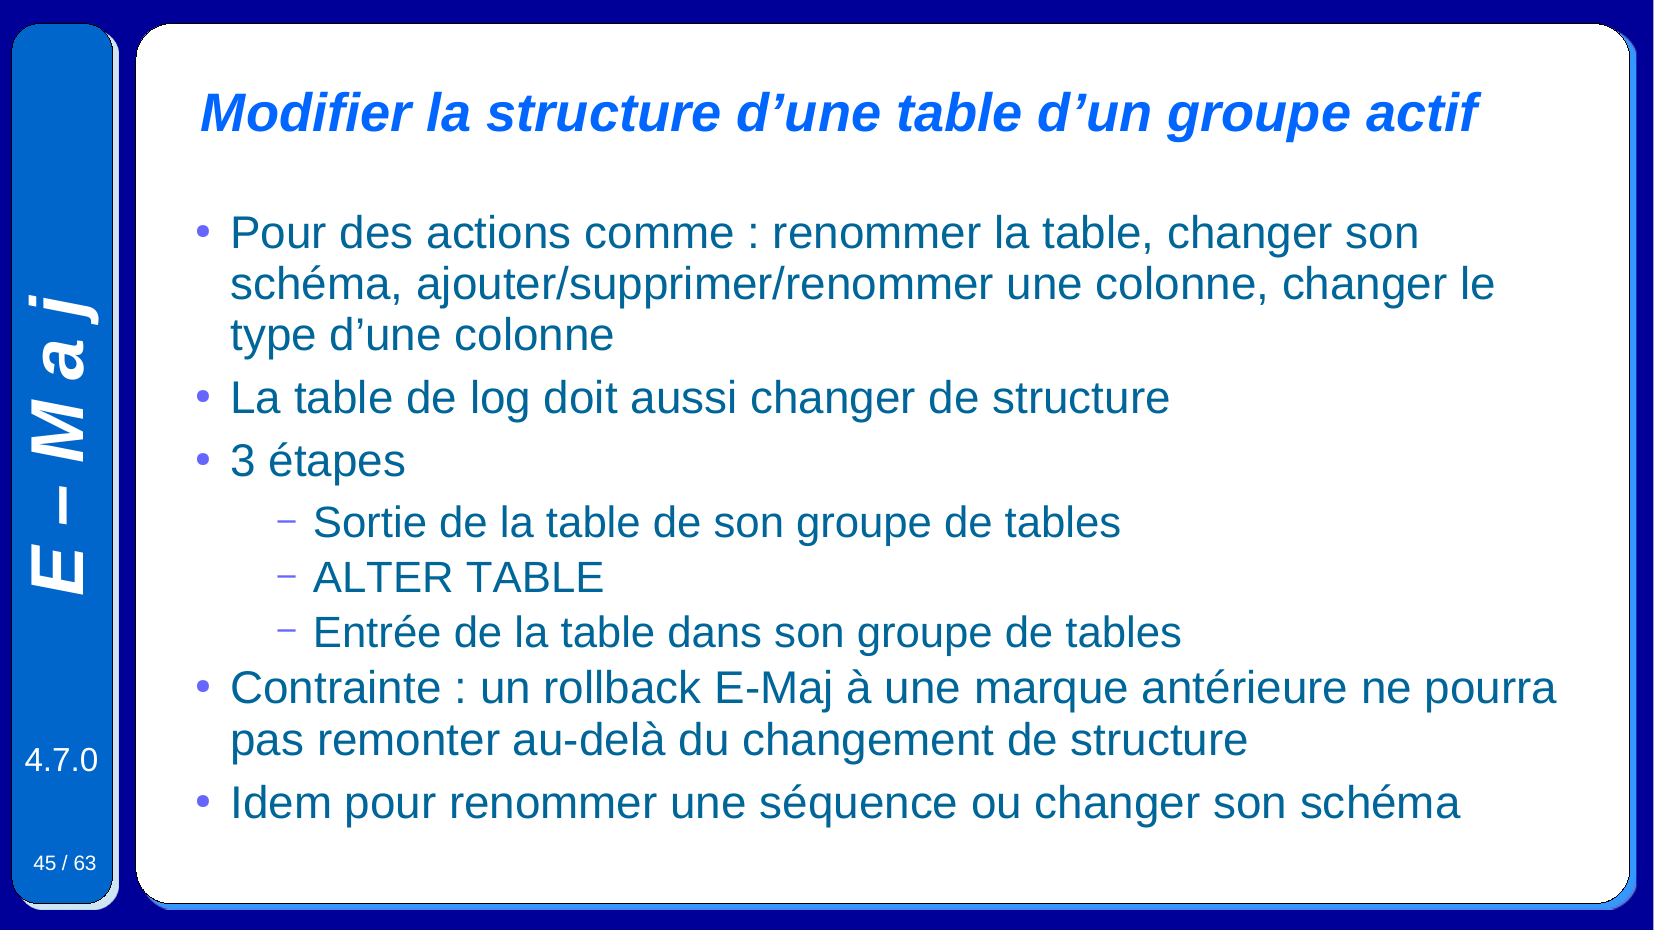

# Modifier la structure d’une table d’un groupe actif
Pour des actions comme : renommer la table, changer son schéma, ajouter/supprimer/renommer une colonne, changer le type d’une colonne
La table de log doit aussi changer de structure
3 étapes
Sortie de la table de son groupe de tables
ALTER TABLE
Entrée de la table dans son groupe de tables
Contrainte : un rollback E-Maj à une marque antérieure ne pourra pas remonter au-delà du changement de structure
Idem pour renommer une séquence ou changer son schéma